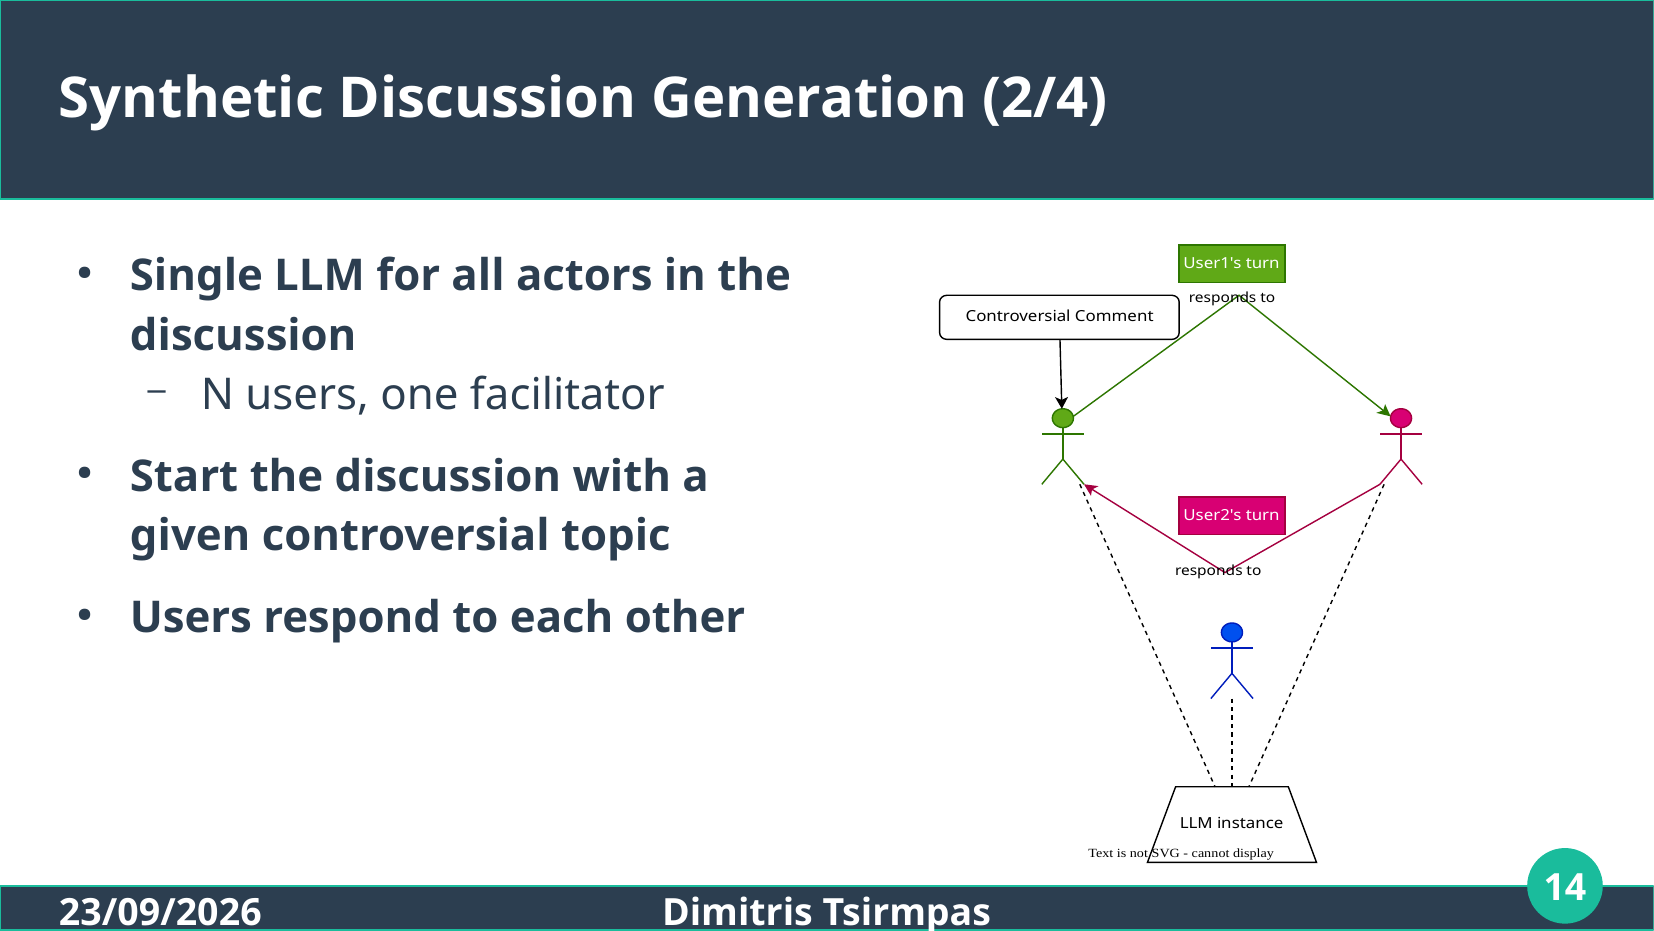

# Synthetic Discussion Generation (2/4)
Single LLM for all actors in the discussion
N users, one facilitator
Start the discussion with a given controversial topic
Users respond to each other
14
Dimitris Tsirmpas